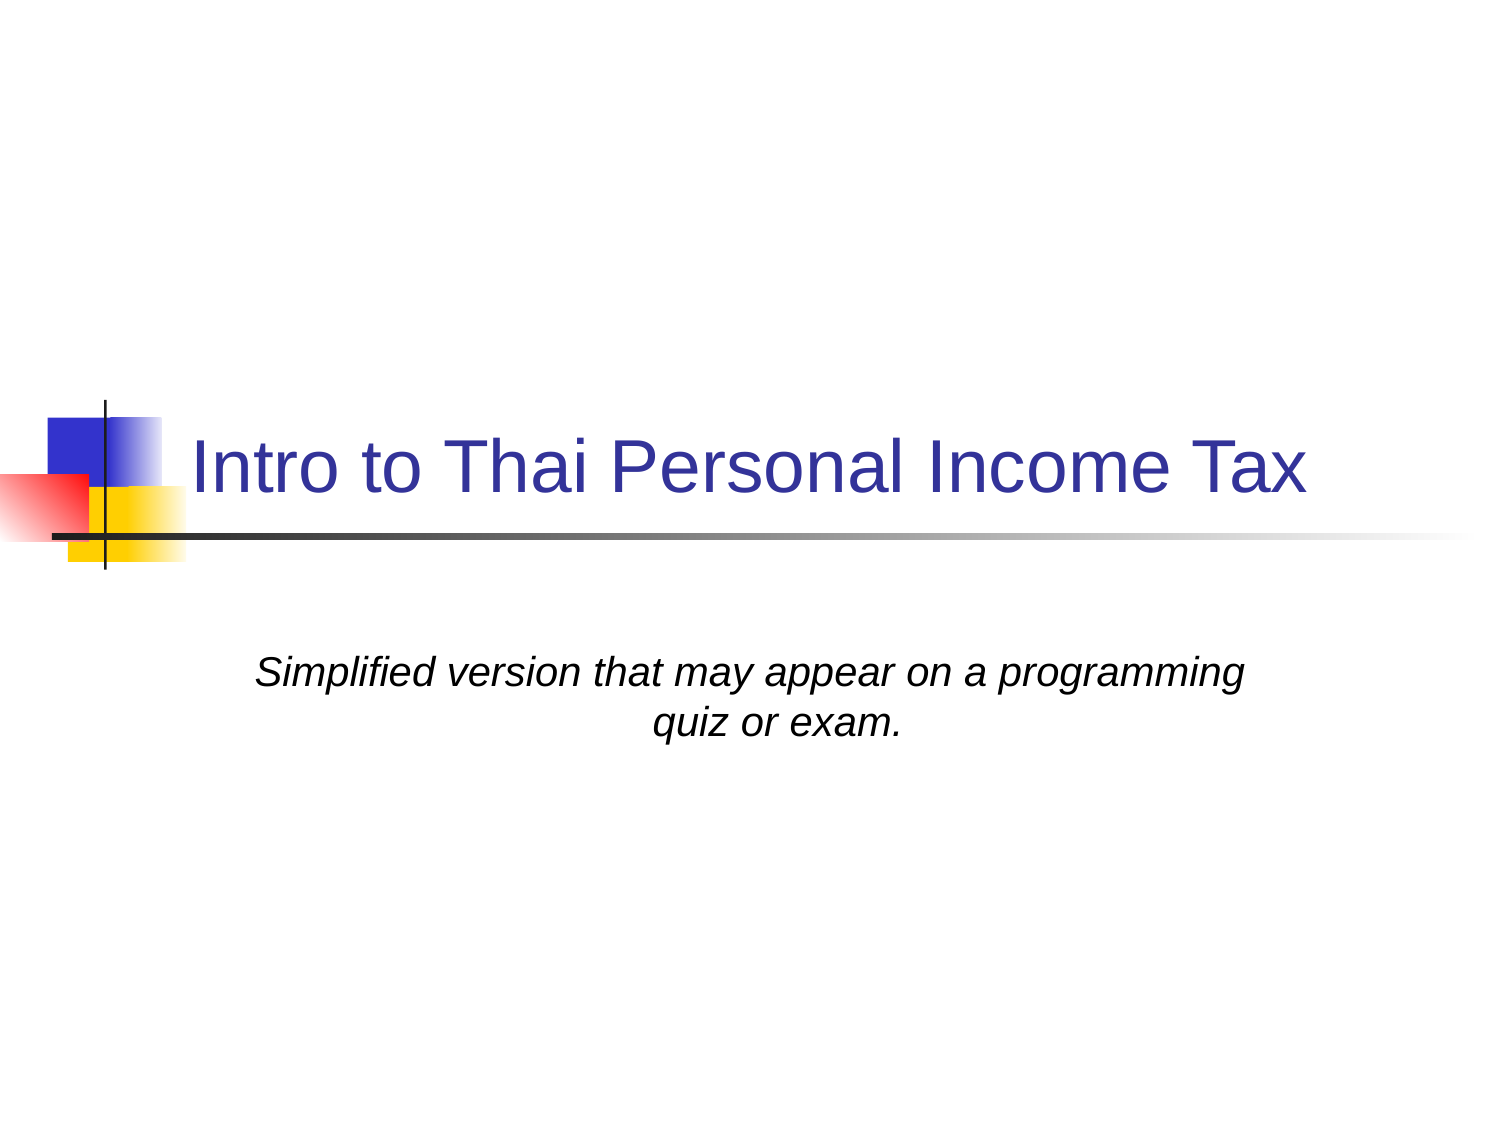

# Intro to Thai Personal Income Tax
Simplified version that may appear on a programming quiz or exam.